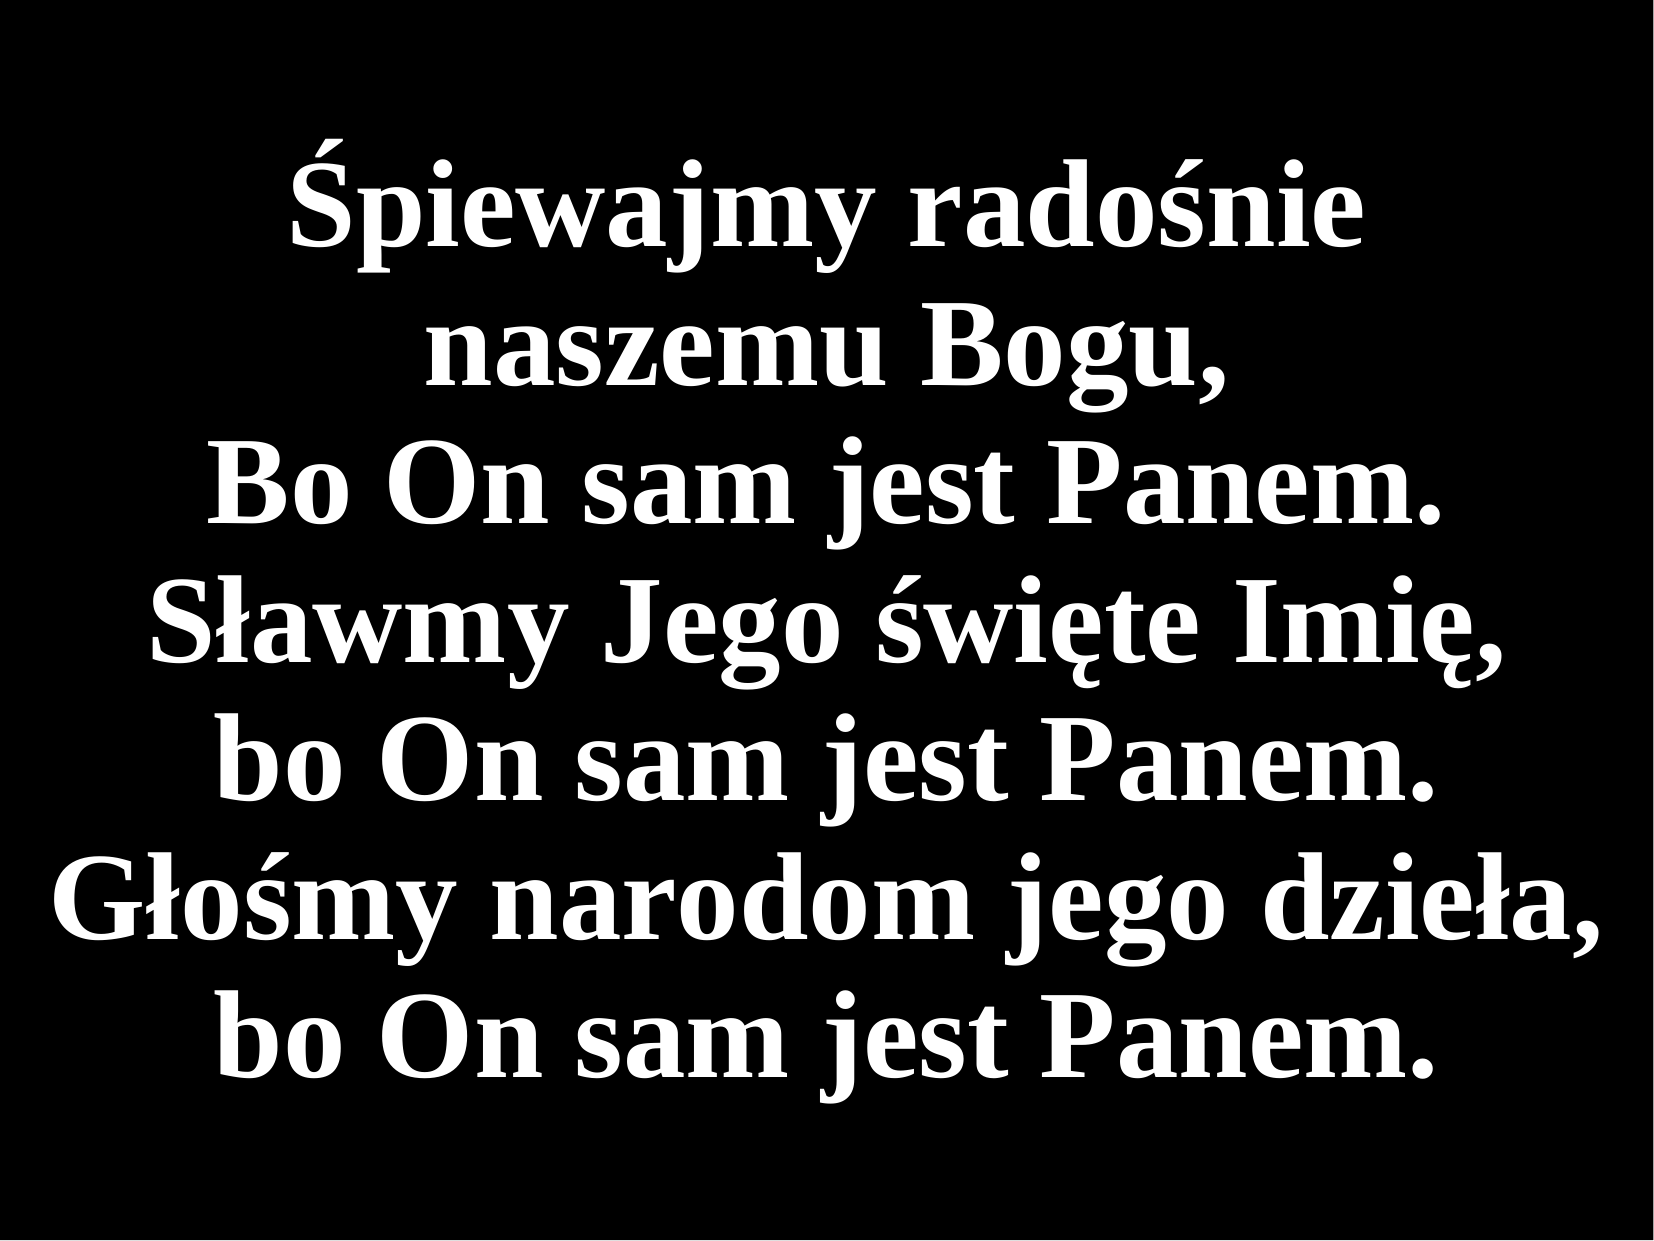

# Śpiewajmy radośnie naszemu Bogu, Bo On sam jest Panem. Sławmy Jego święte Imię, bo On sam jest Panem. Głośmy narodom jego dzieła, bo On sam jest Panem.